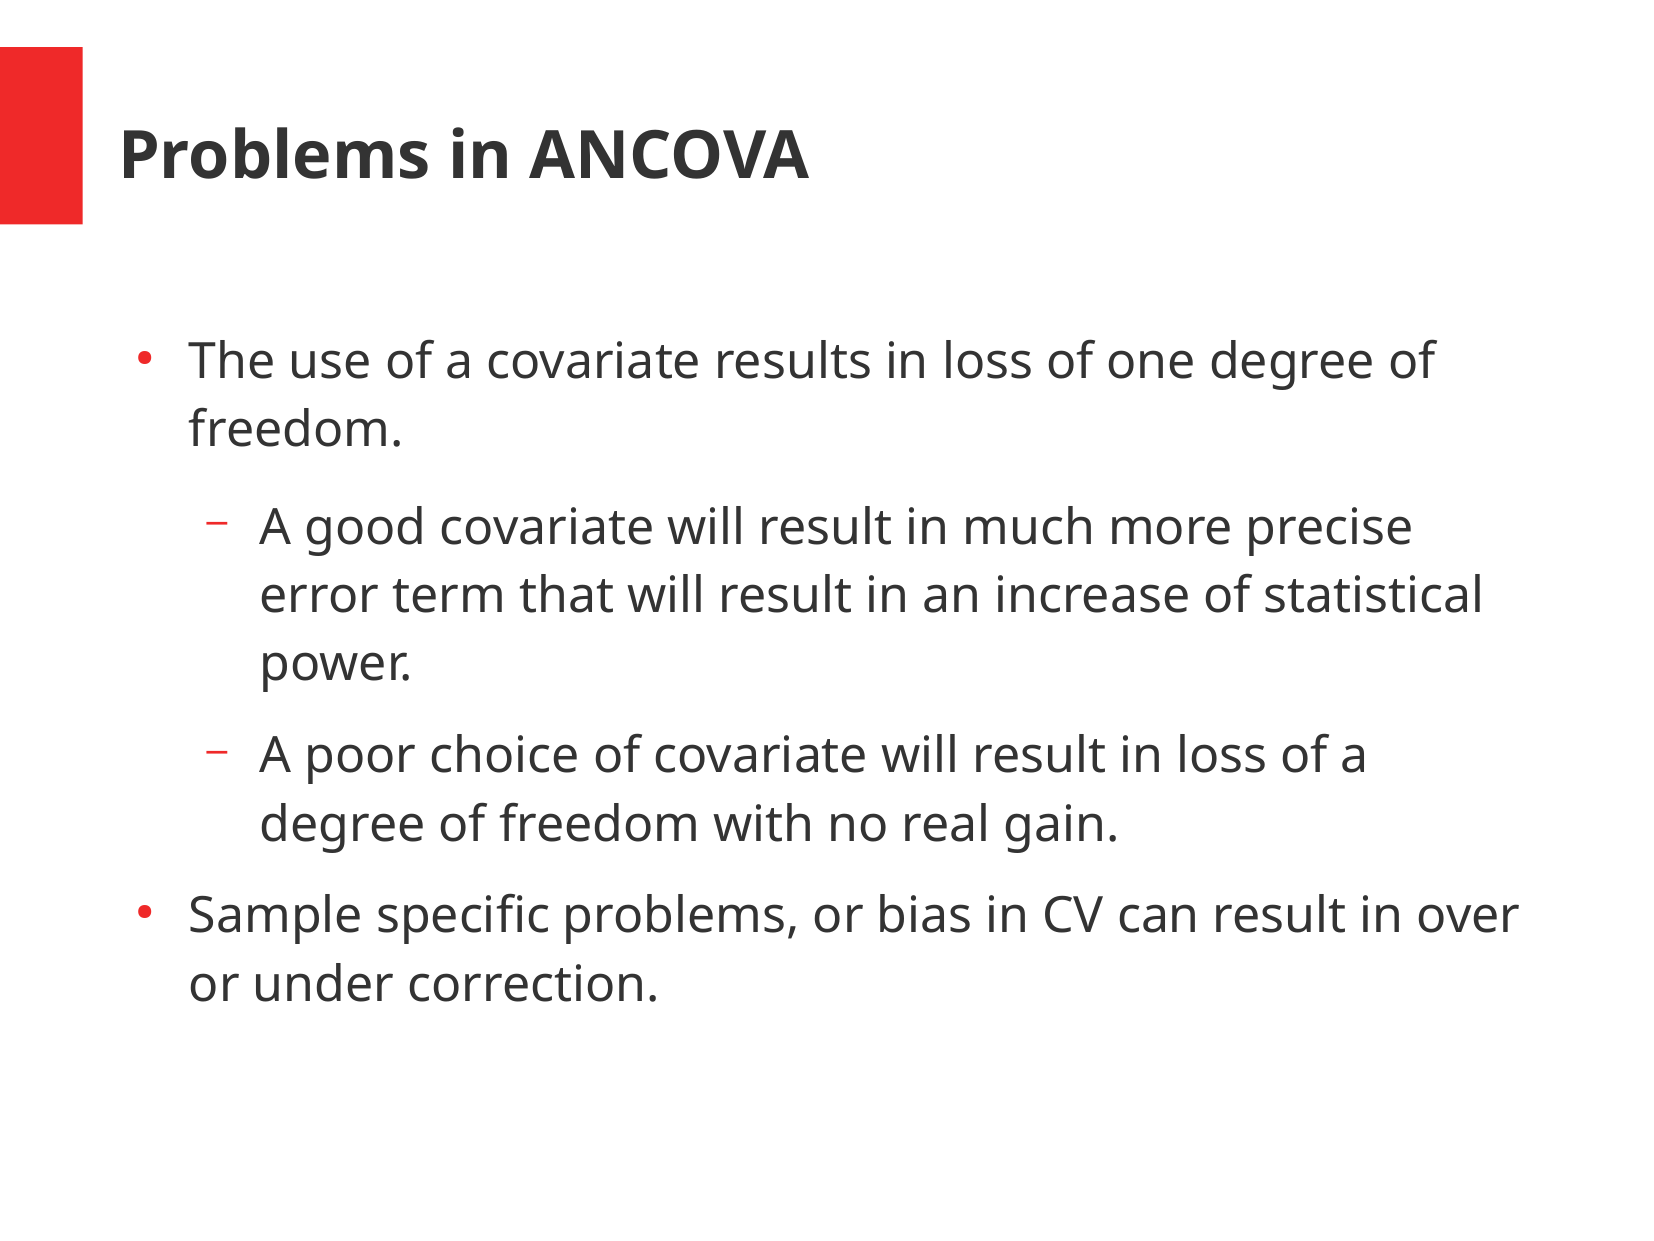

# Problems in ANCOVA
The use of a covariate results in loss of one degree of freedom.
A good covariate will result in much more precise error term that will result in an increase of statistical power.
A poor choice of covariate will result in loss of a degree of freedom with no real gain.
Sample specific problems, or bias in CV can result in over or under correction.